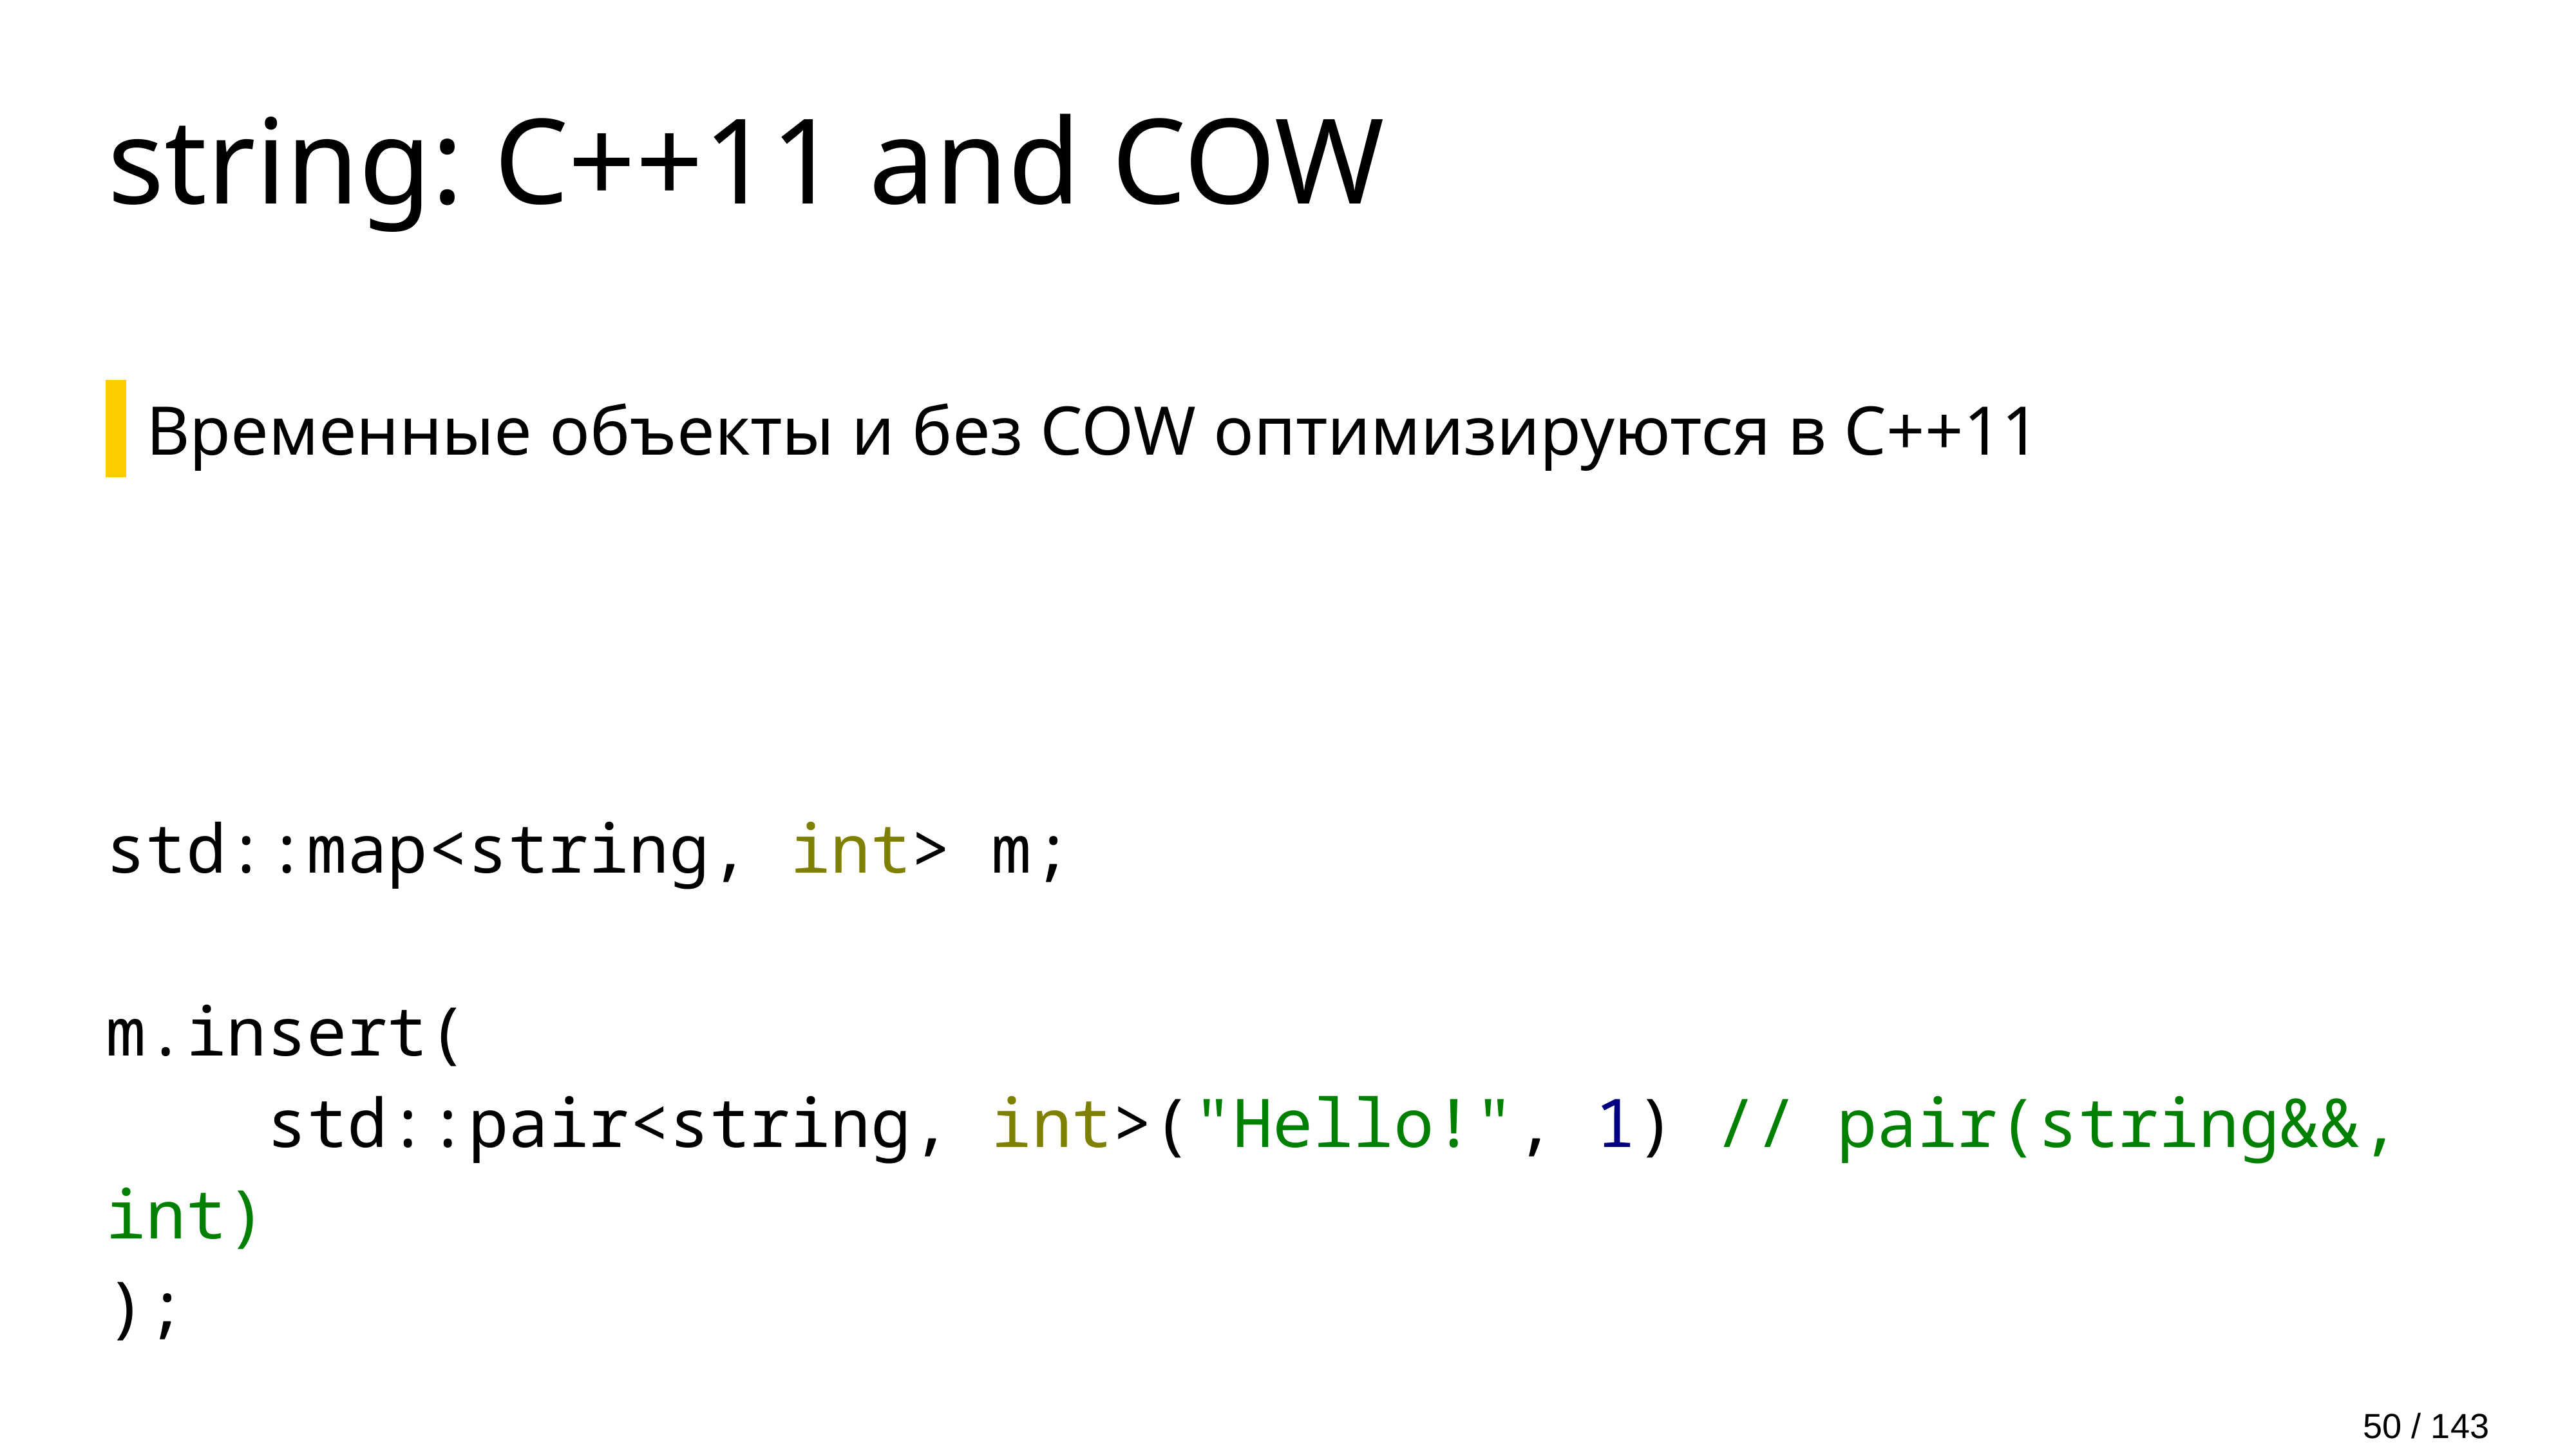

# string: С++11 and COW
 Временные объекты и без COW оптимизируются в C++11
std::map<string, int> m;
m.insert(
 std::pair<string, int>("Hello!", 1) // pair(string&&, int)
);